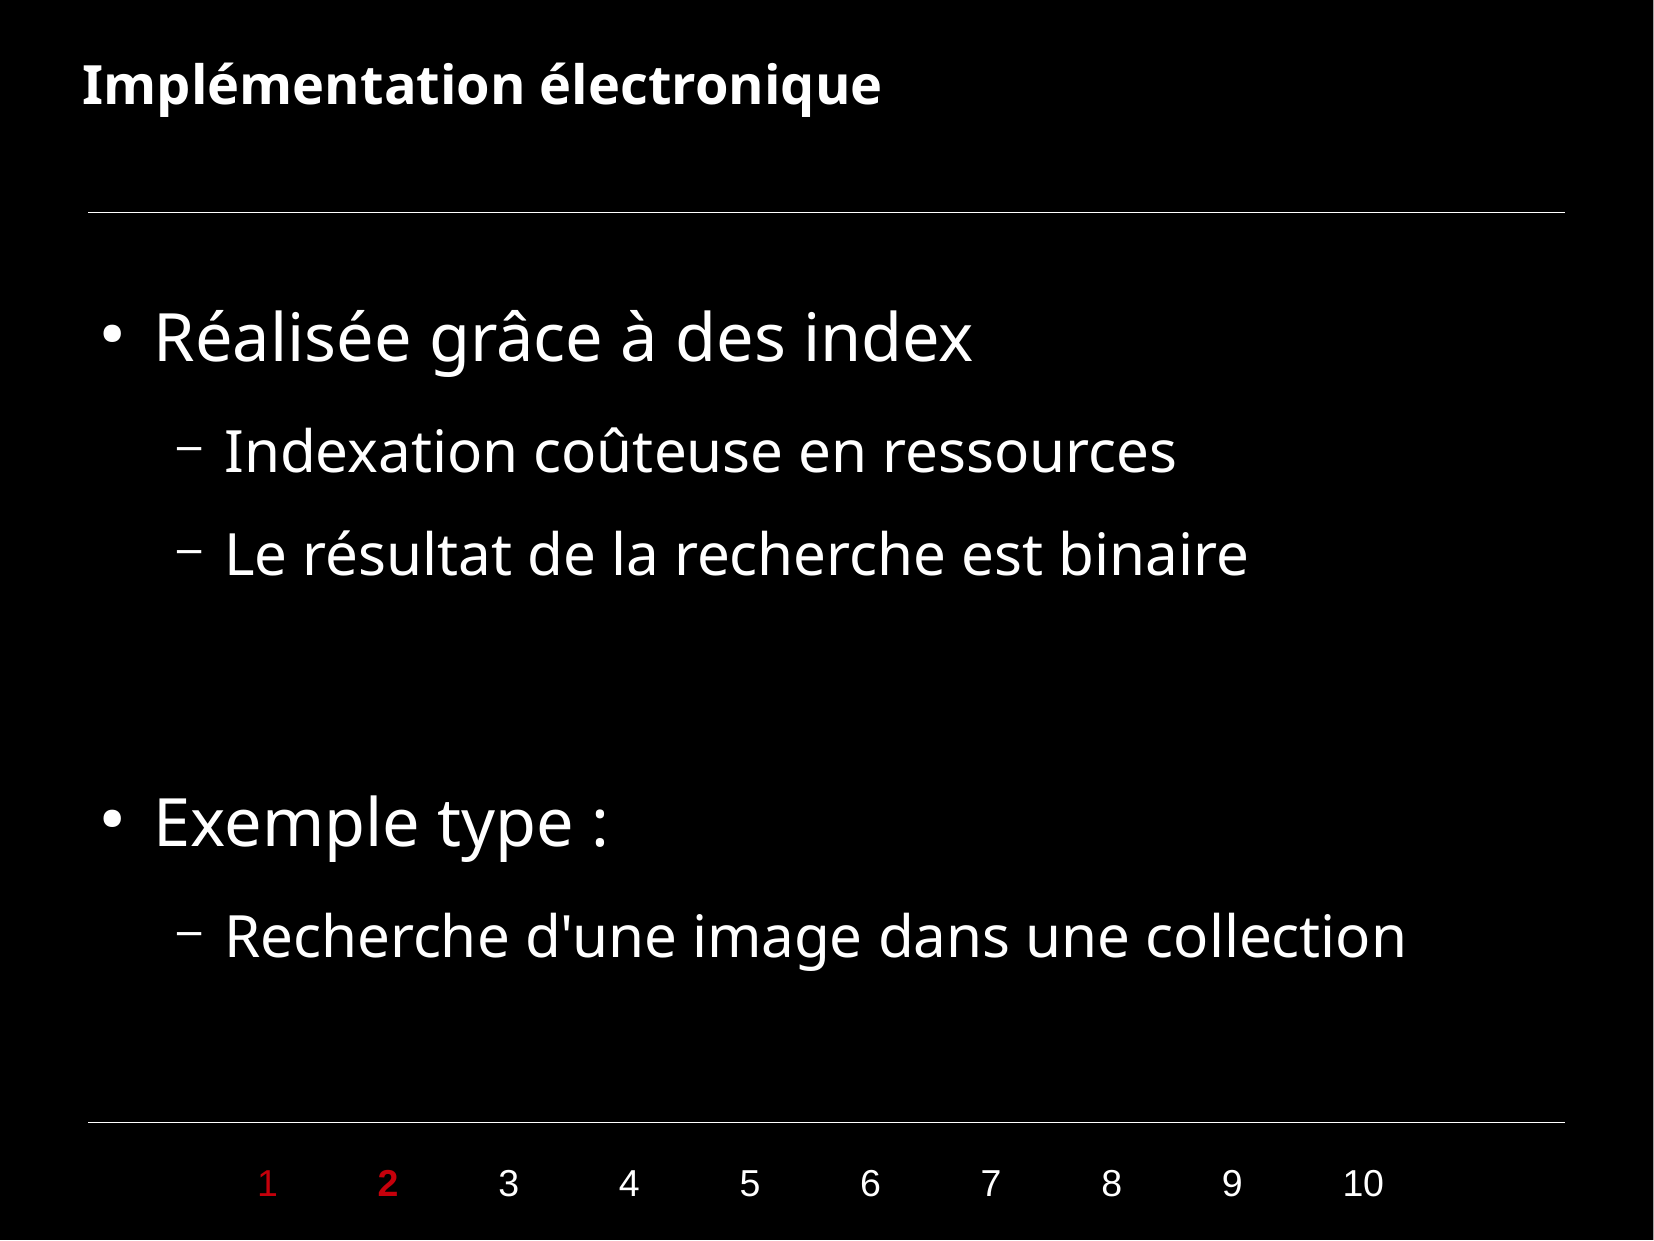

# Implémentation électronique
Réalisée grâce à des index
Indexation coûteuse en ressources
Le résultat de la recherche est binaire
Exemple type :
Recherche d'une image dans une collection
1
2
3
4
5
6
7
8
9
10